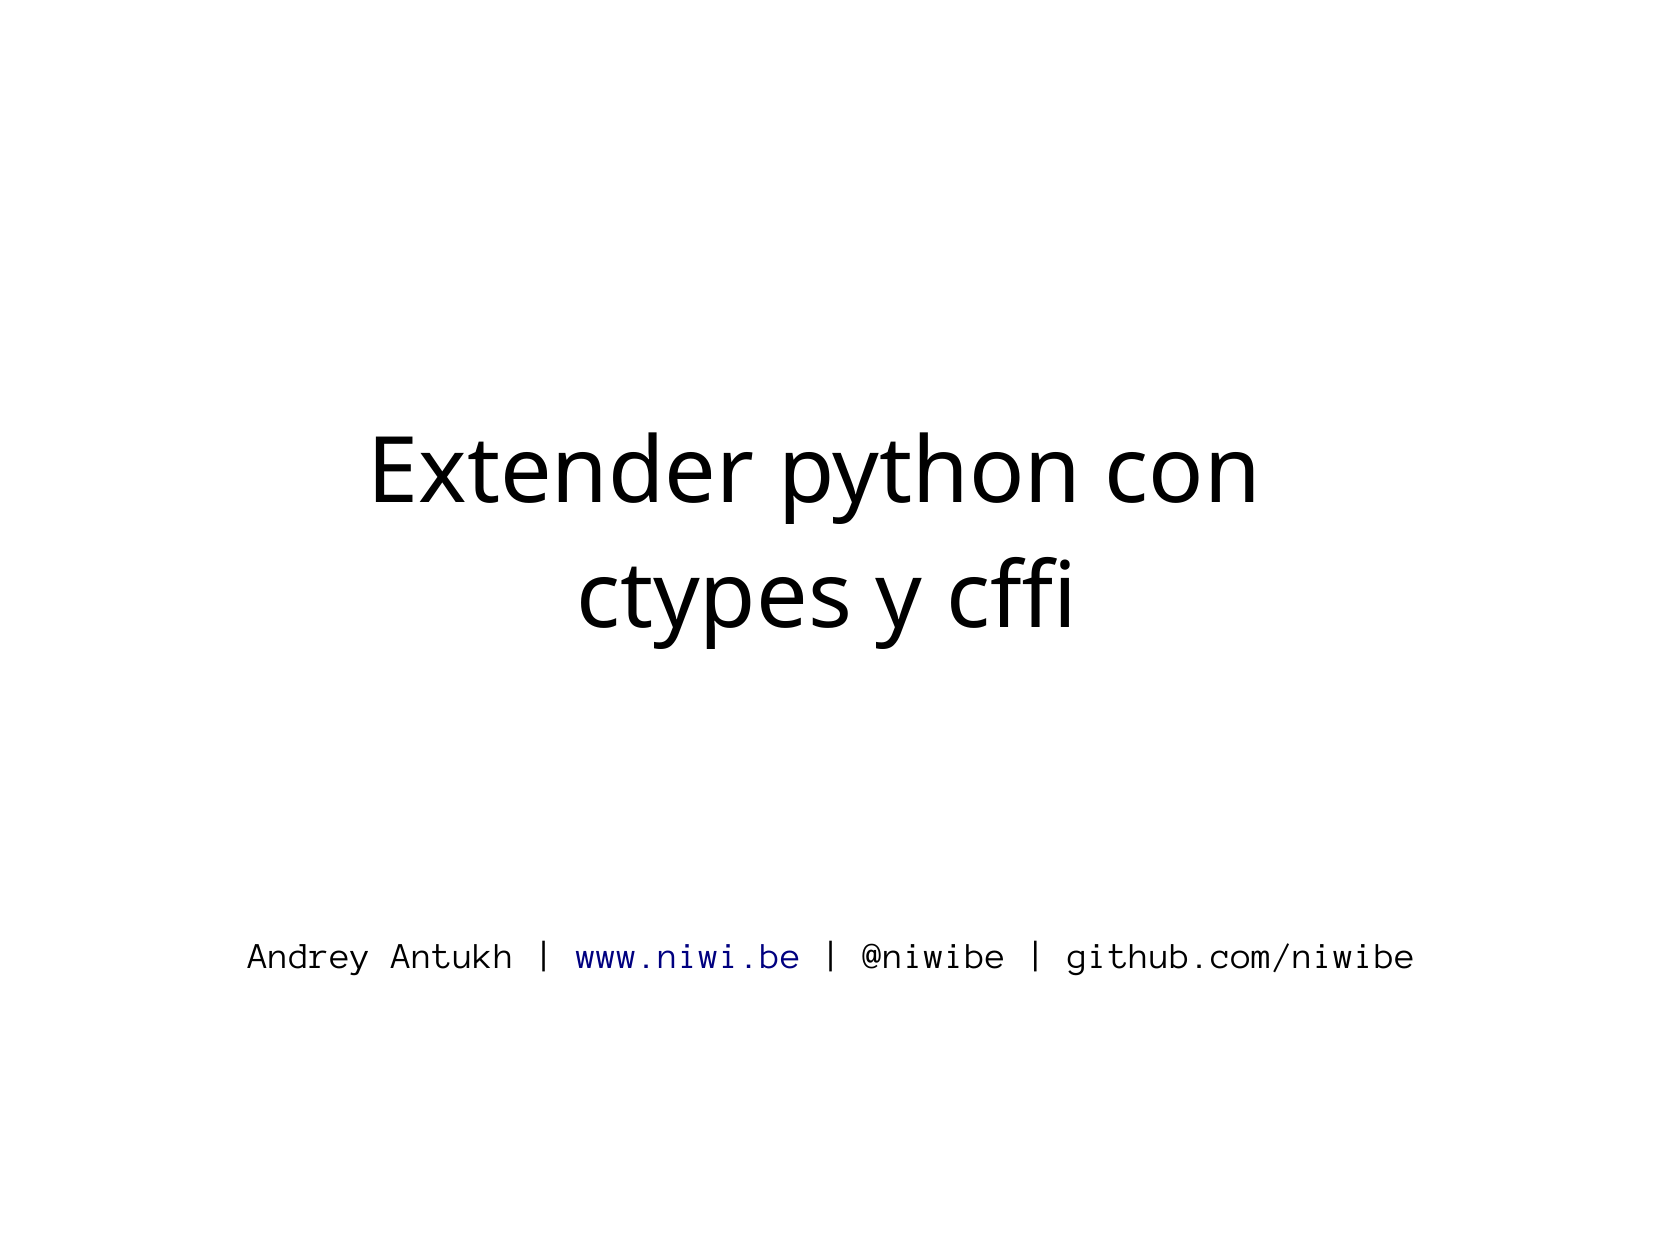

# Extender python con
ctypes y cffi
Andrey Antukh | www.niwi.be | @niwibe | github.com/niwibe